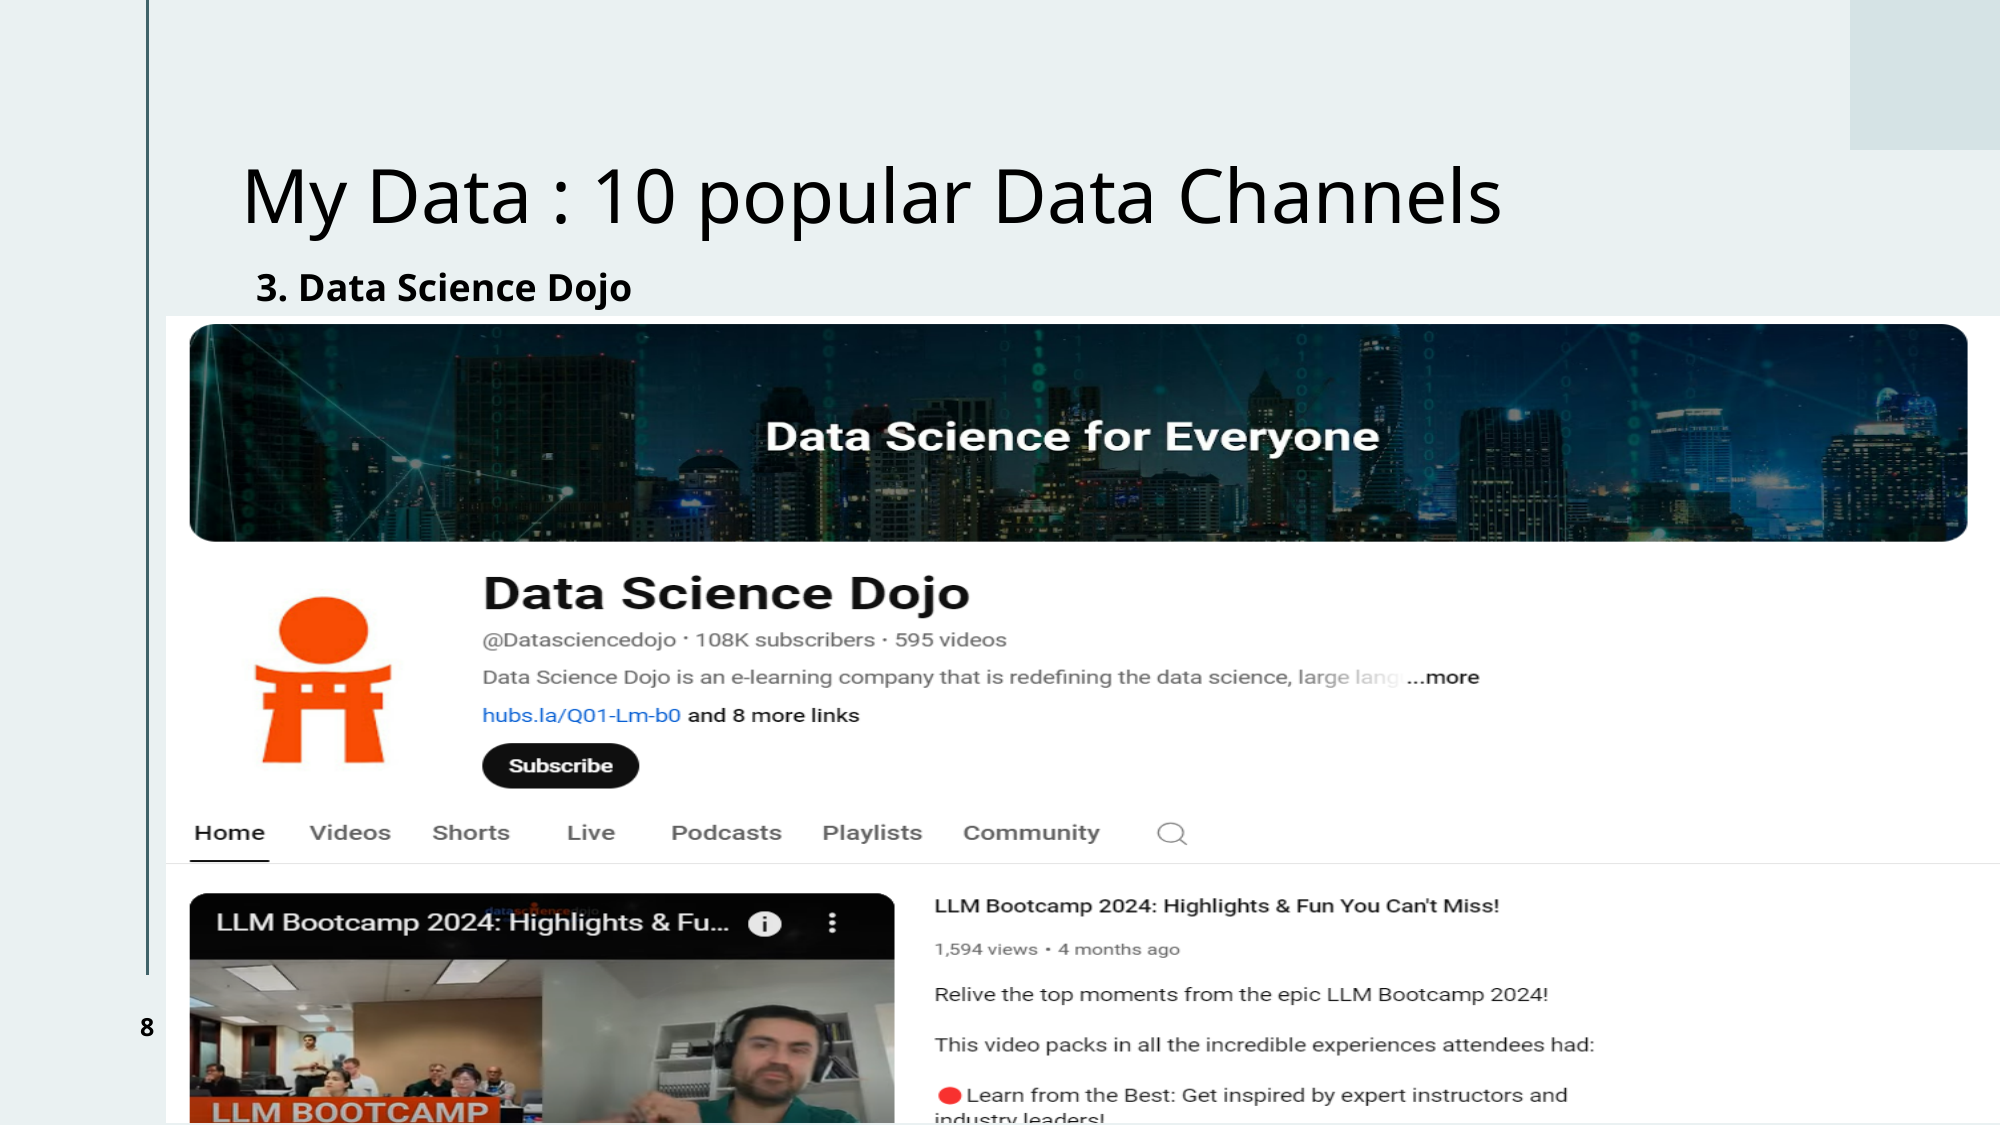

# My Data : 10 popular Data Channels
3. Data Science Dojo